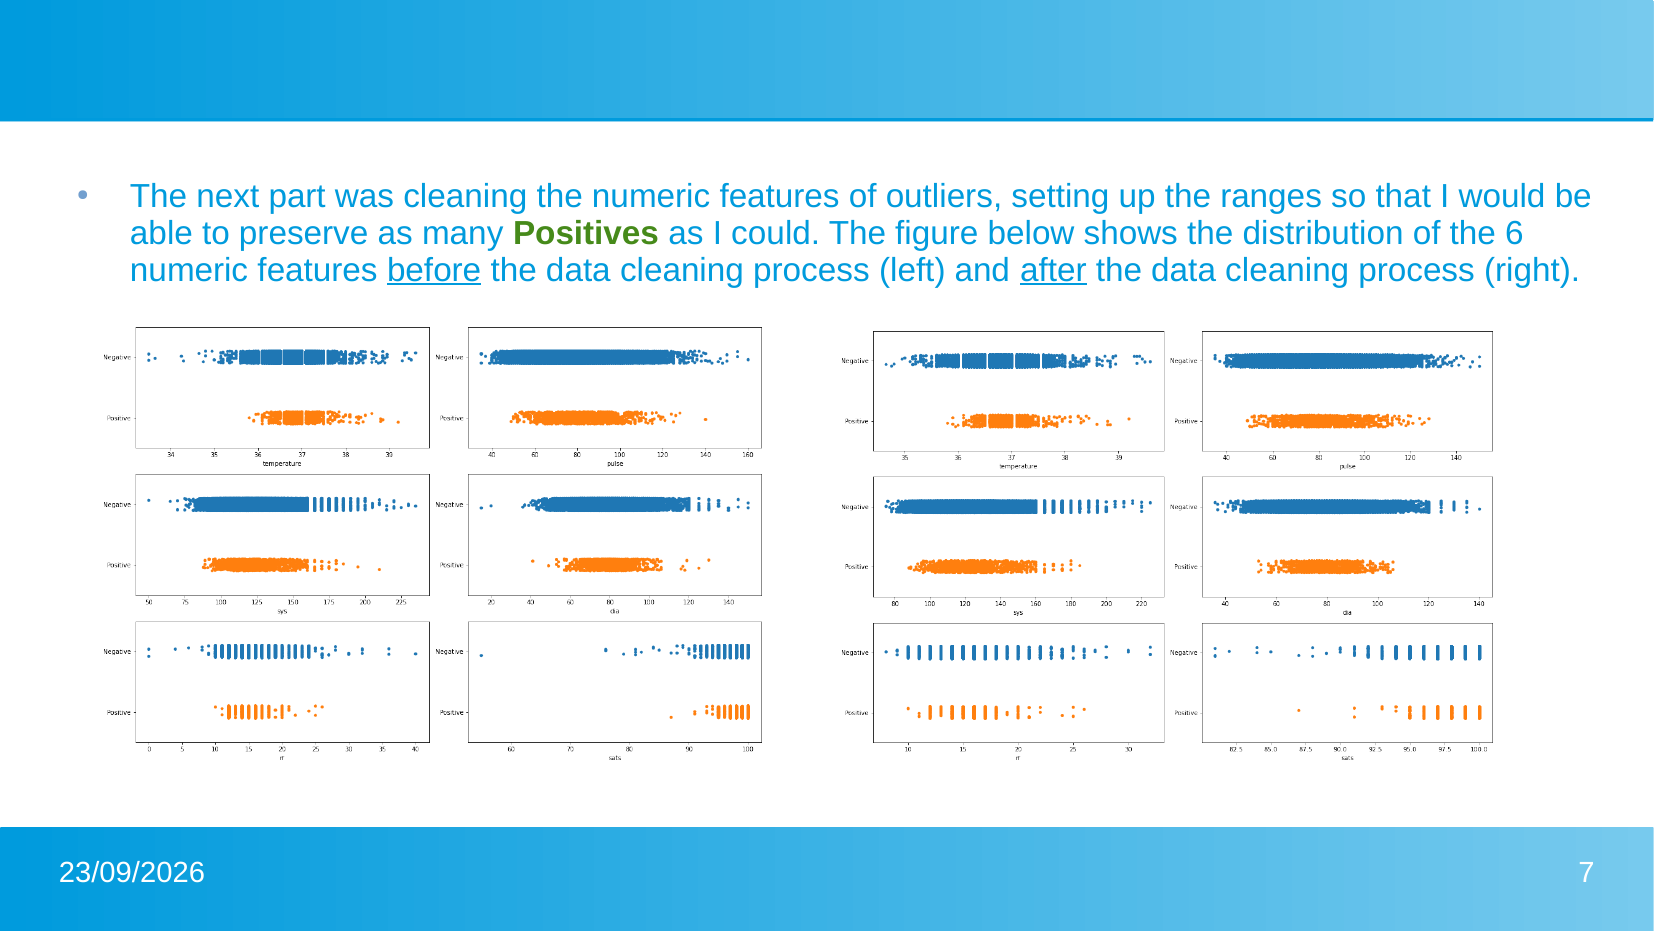

# The next part was cleaning the numeric features of outliers, setting up the ranges so that I would be able to preserve as many Positives as I could. The figure below shows the distribution of the 6 numeric features before the data cleaning process (left) and after the data cleaning process (right).
7